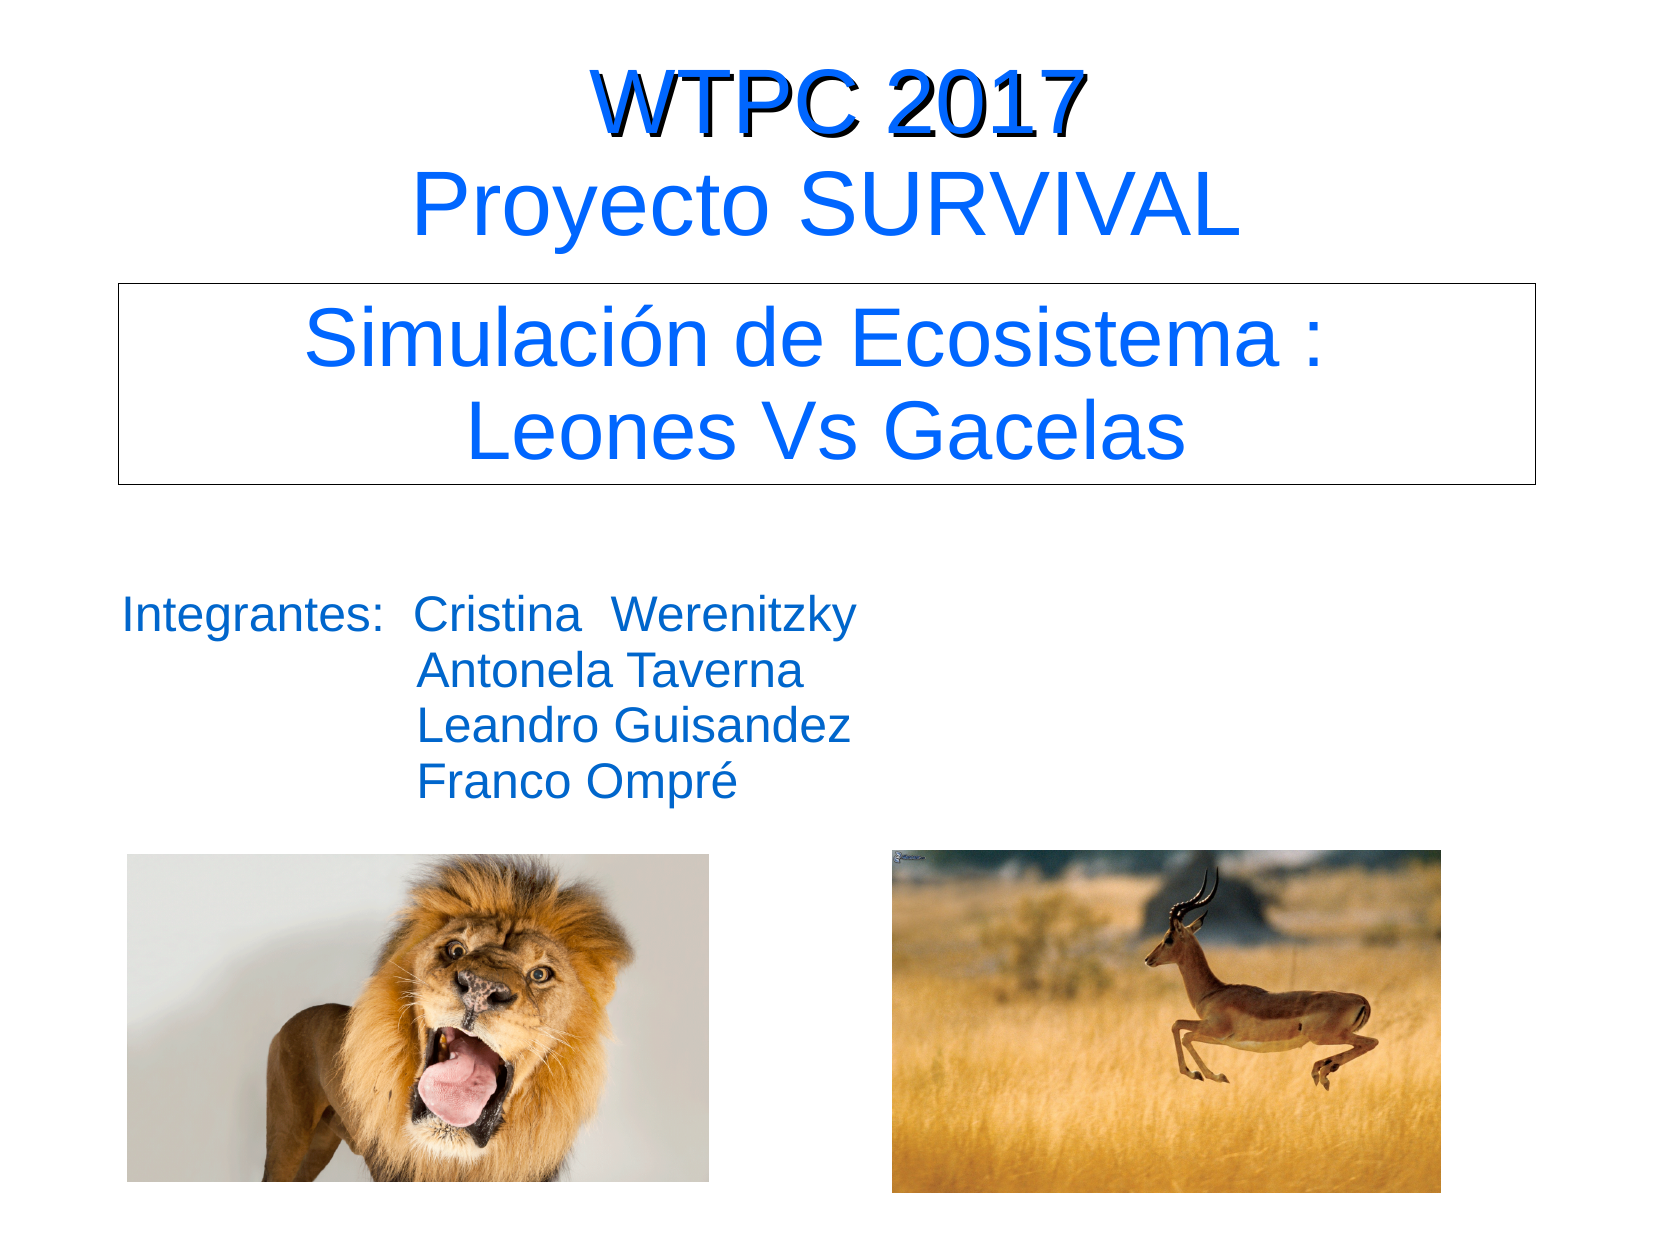

# WTPC 2017 Proyecto SURVIVAL
Simulación de Ecosistema :
Leones Vs Gacelas
Integrantes: Cristina Werenitzky
				Antonela Taverna
				Leandro Guisandez
				Franco Ompré